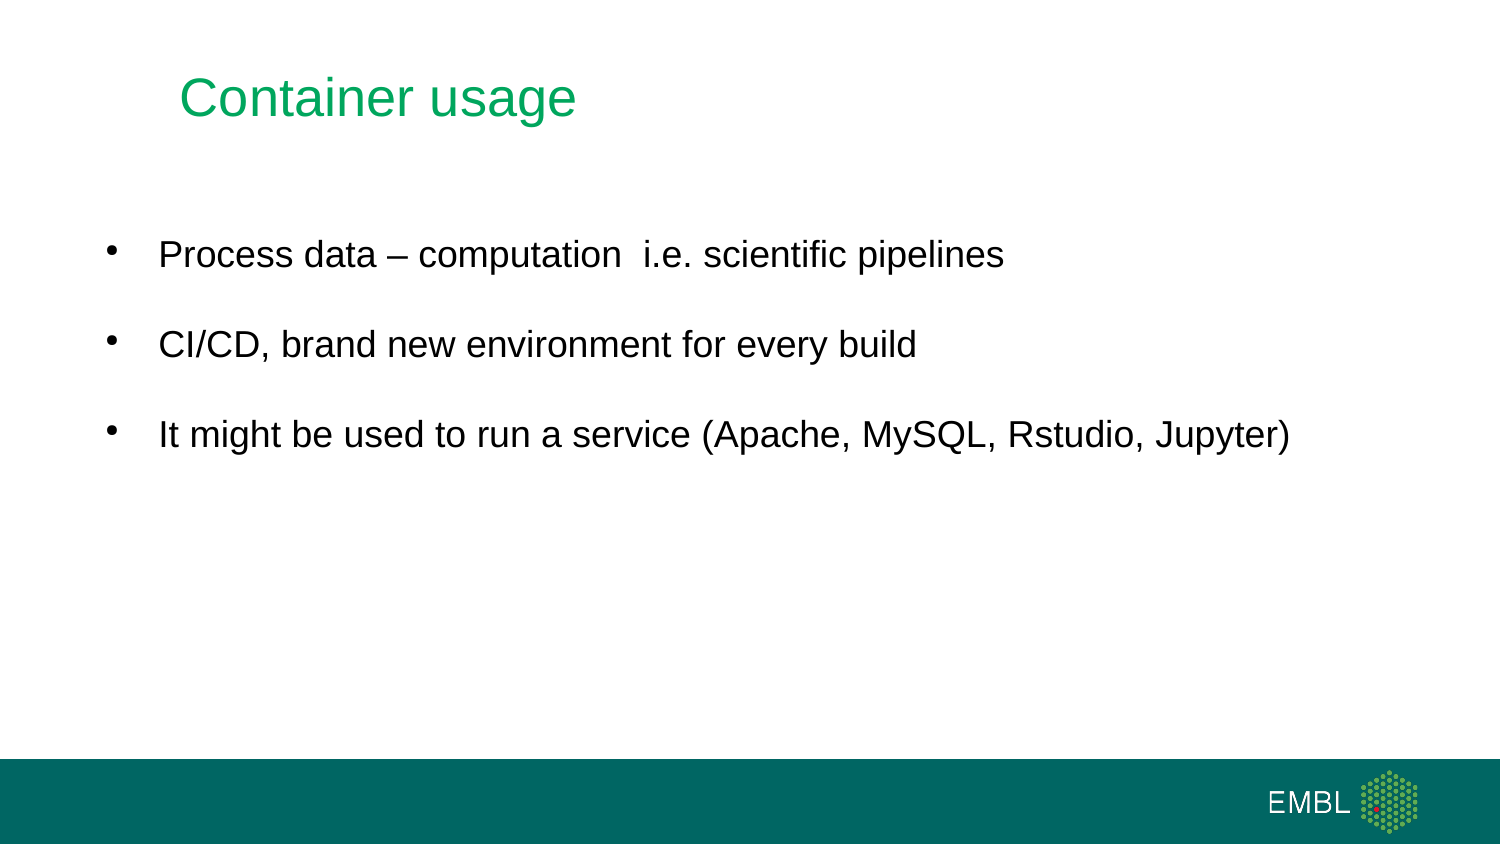

Container usage
Process data – computation i.e. scientific pipelines
CI/CD, brand new environment for every build
It might be used to run a service (Apache, MySQL, Rstudio, Jupyter)